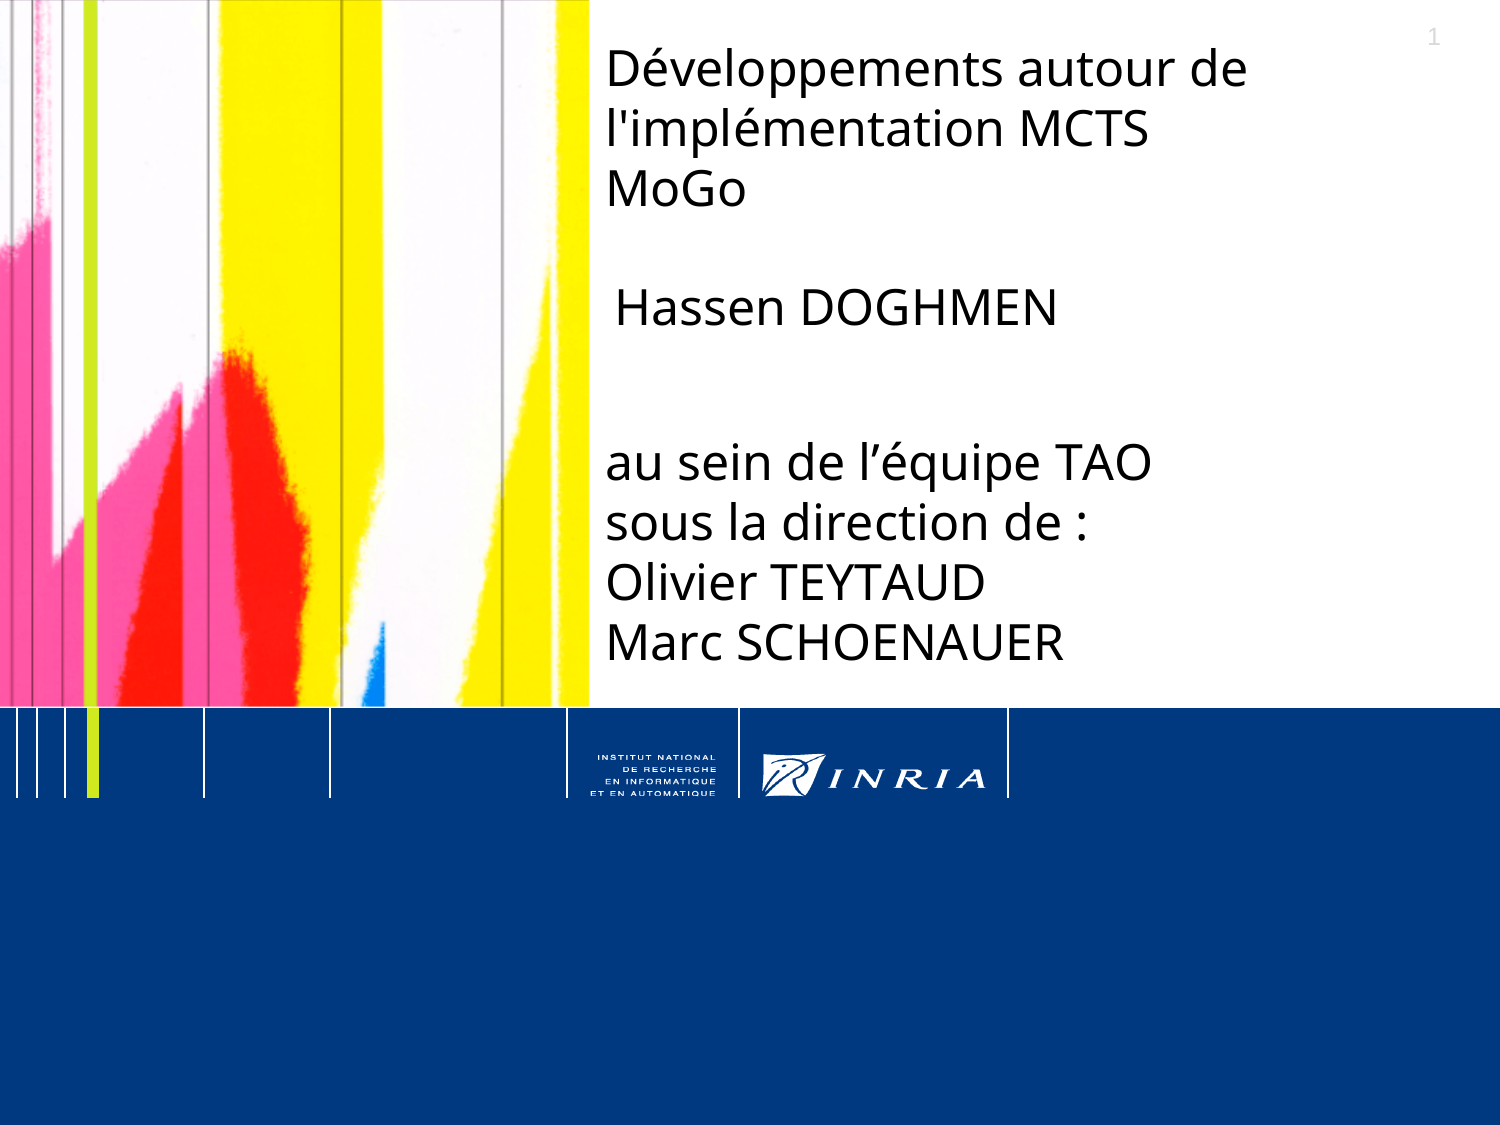

1
Développements autour de l'implémentation MCTS
MoGo
Hassen DOGHMEN
au sein de l’équipe TAO
sous la direction de :
Olivier TEYTAUD
Marc SCHOENAUER
 février 2008